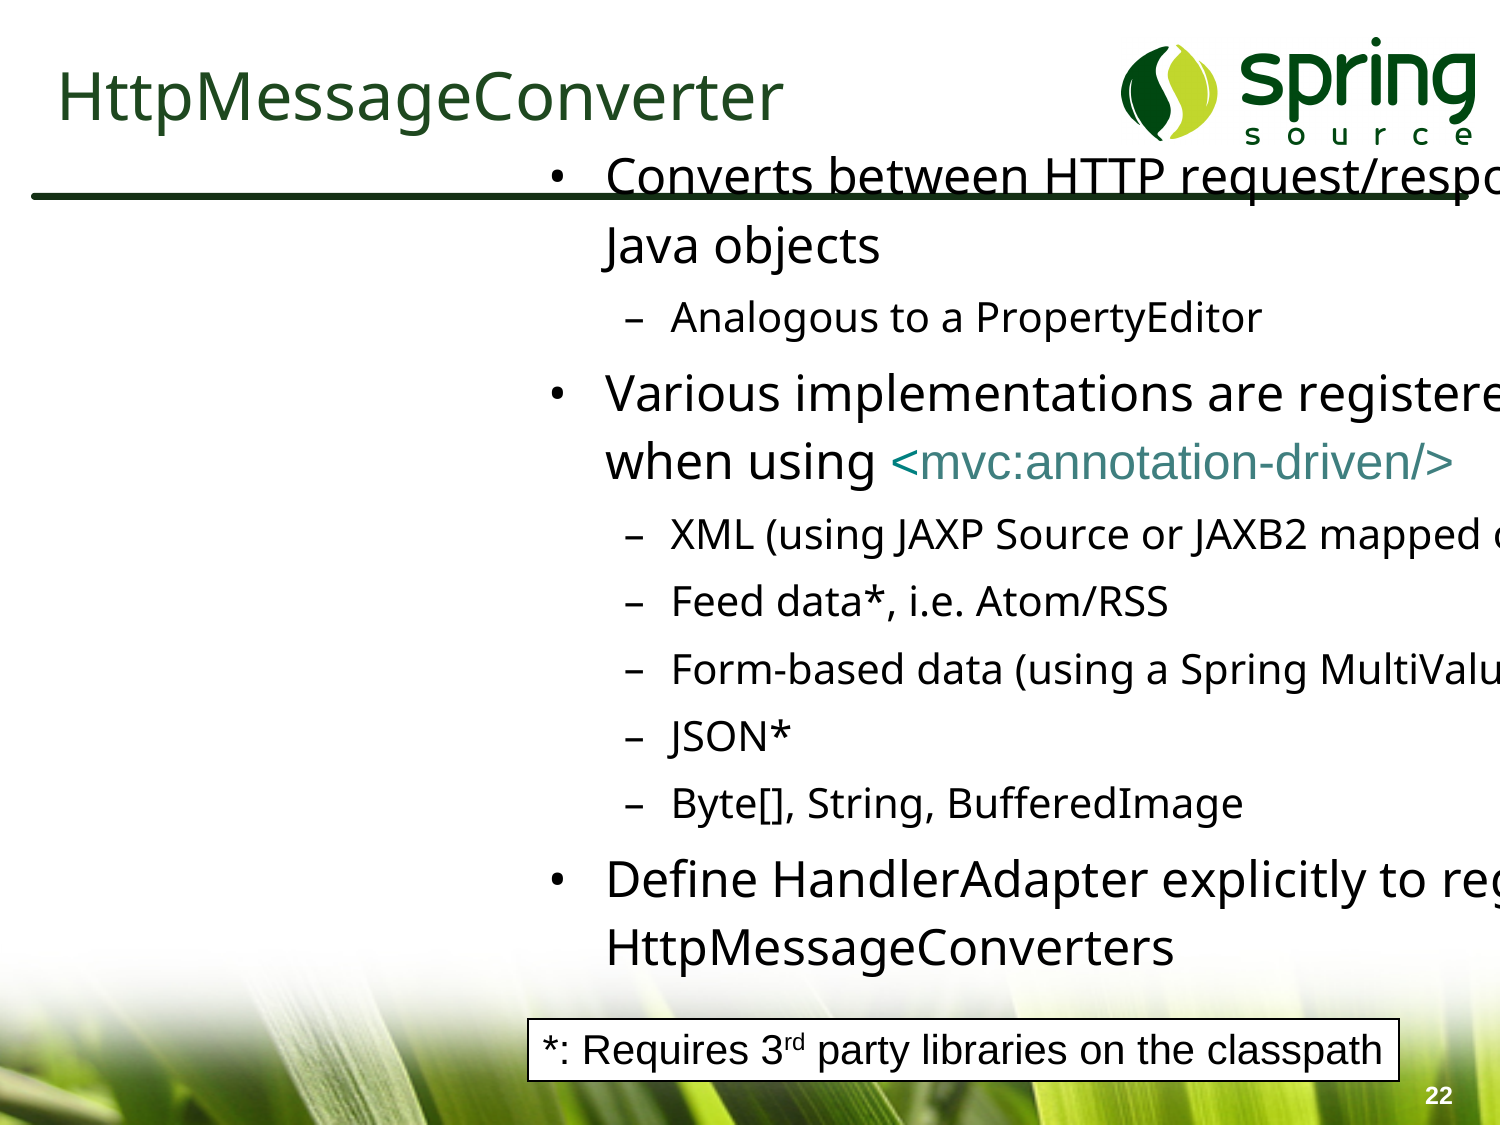

# HttpMessageConverter
Converts between HTTP request/response and your Java objects
Analogous to a PropertyEditor
Various implementations are registered by default when using <mvc:annotation-driven/>
XML (using JAXP Source or JAXB2 mapped object*)
Feed data*, i.e. Atom/RSS
Form-based data (using a Spring MultiValueMap)
JSON*
Byte[], String, BufferedImage
Define HandlerAdapter explicitly to register other HttpMessageConverters
*: Requires 3rd party libraries on the classpath